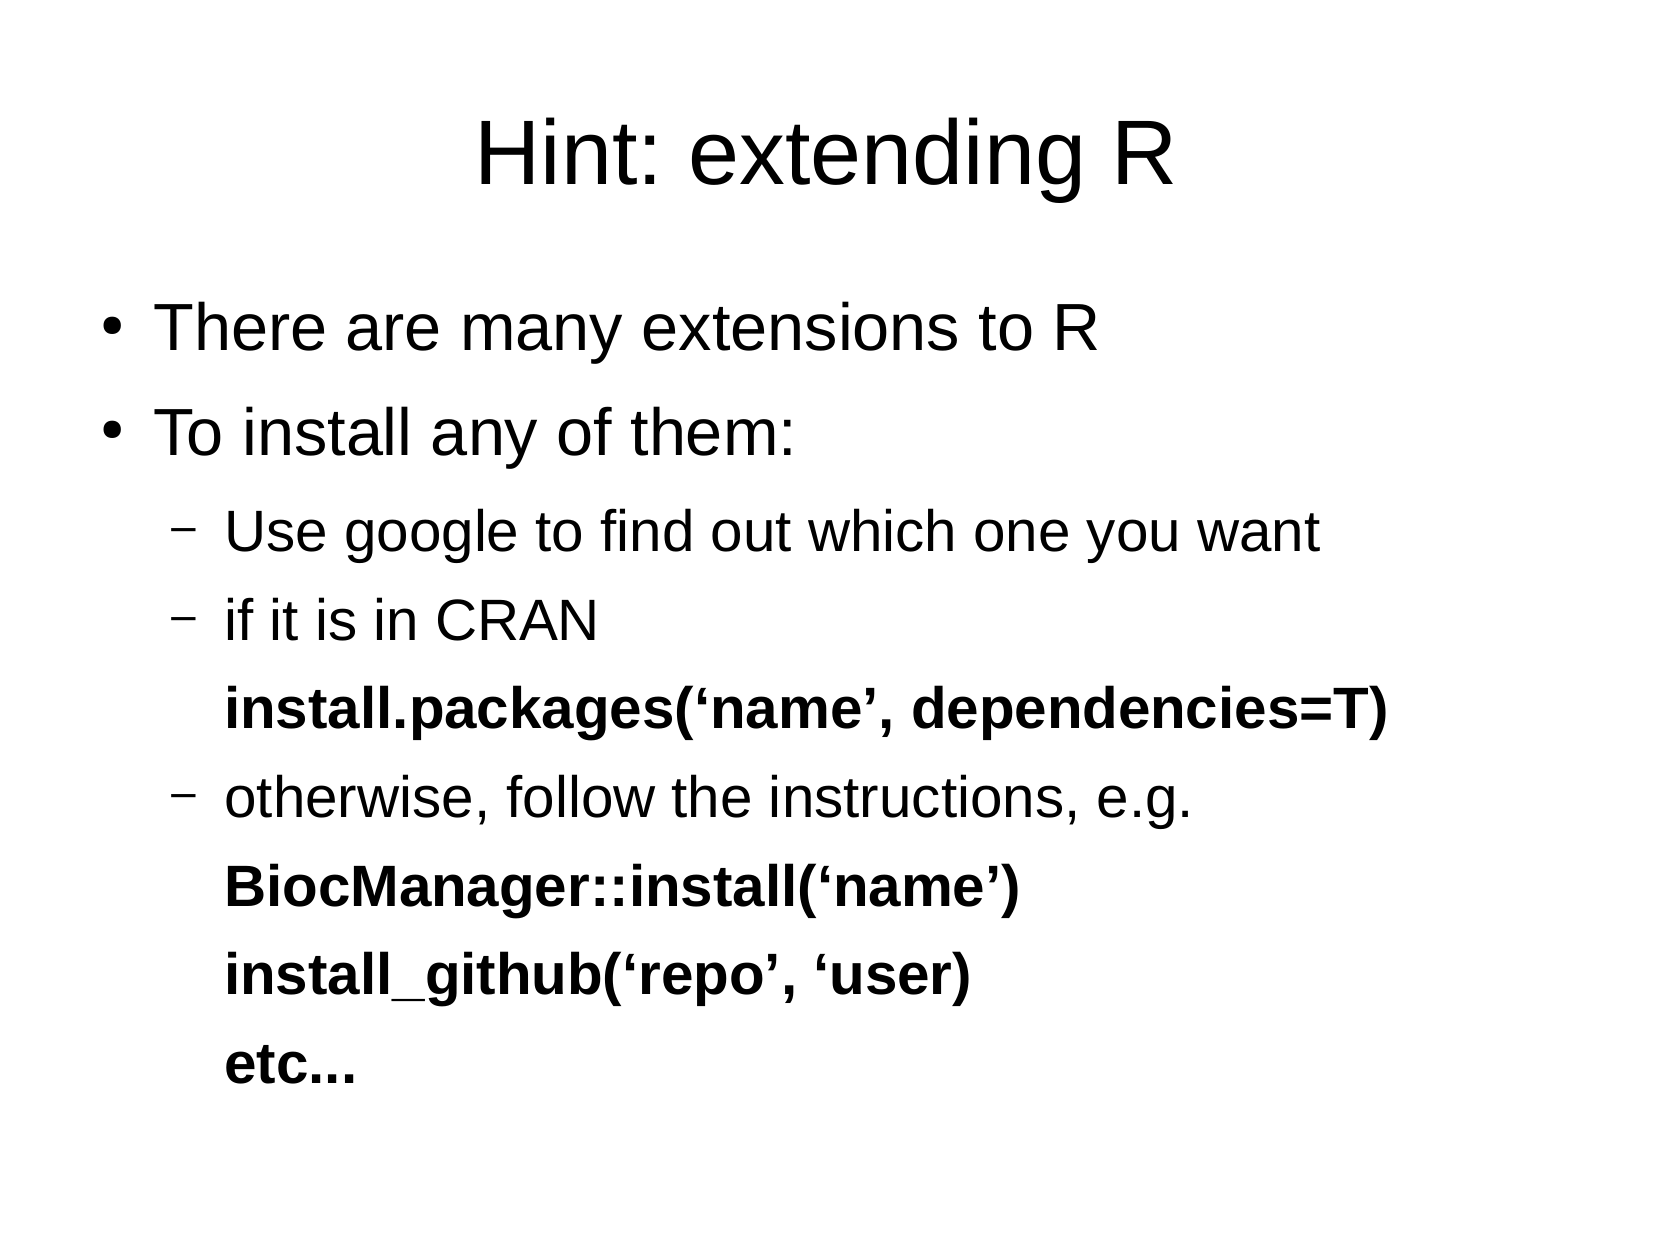

# Hint: extending R
There are many extensions to R
To install any of them:
Use google to find out which one you want
if it is in CRAN
install.packages(‘name’, dependencies=T)
otherwise, follow the instructions, e.g.
BiocManager::install(‘name’)
install_github(‘repo’, ‘user)
etc...